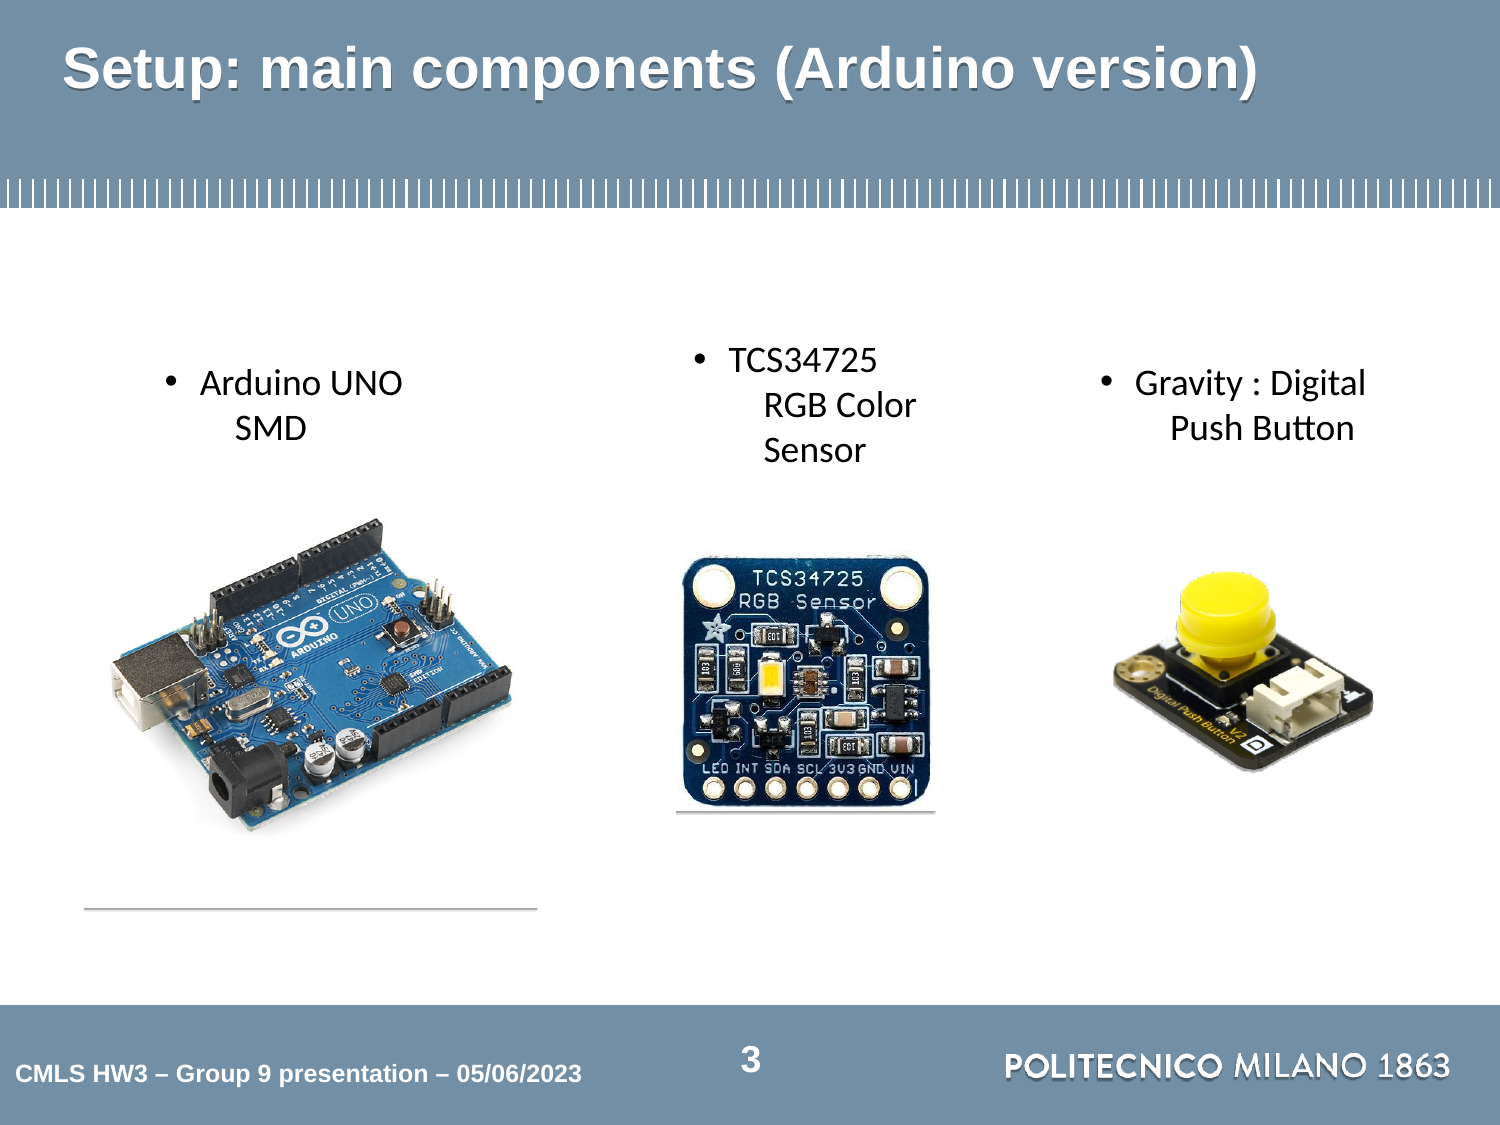

# Setup: main components (Arduino version)
TCS34725 RGB Color Sensor
Arduino UNO SMD
Gravity : Digital Push Button
CMLS HW3 – Group 9 presentation – 05/06/2023